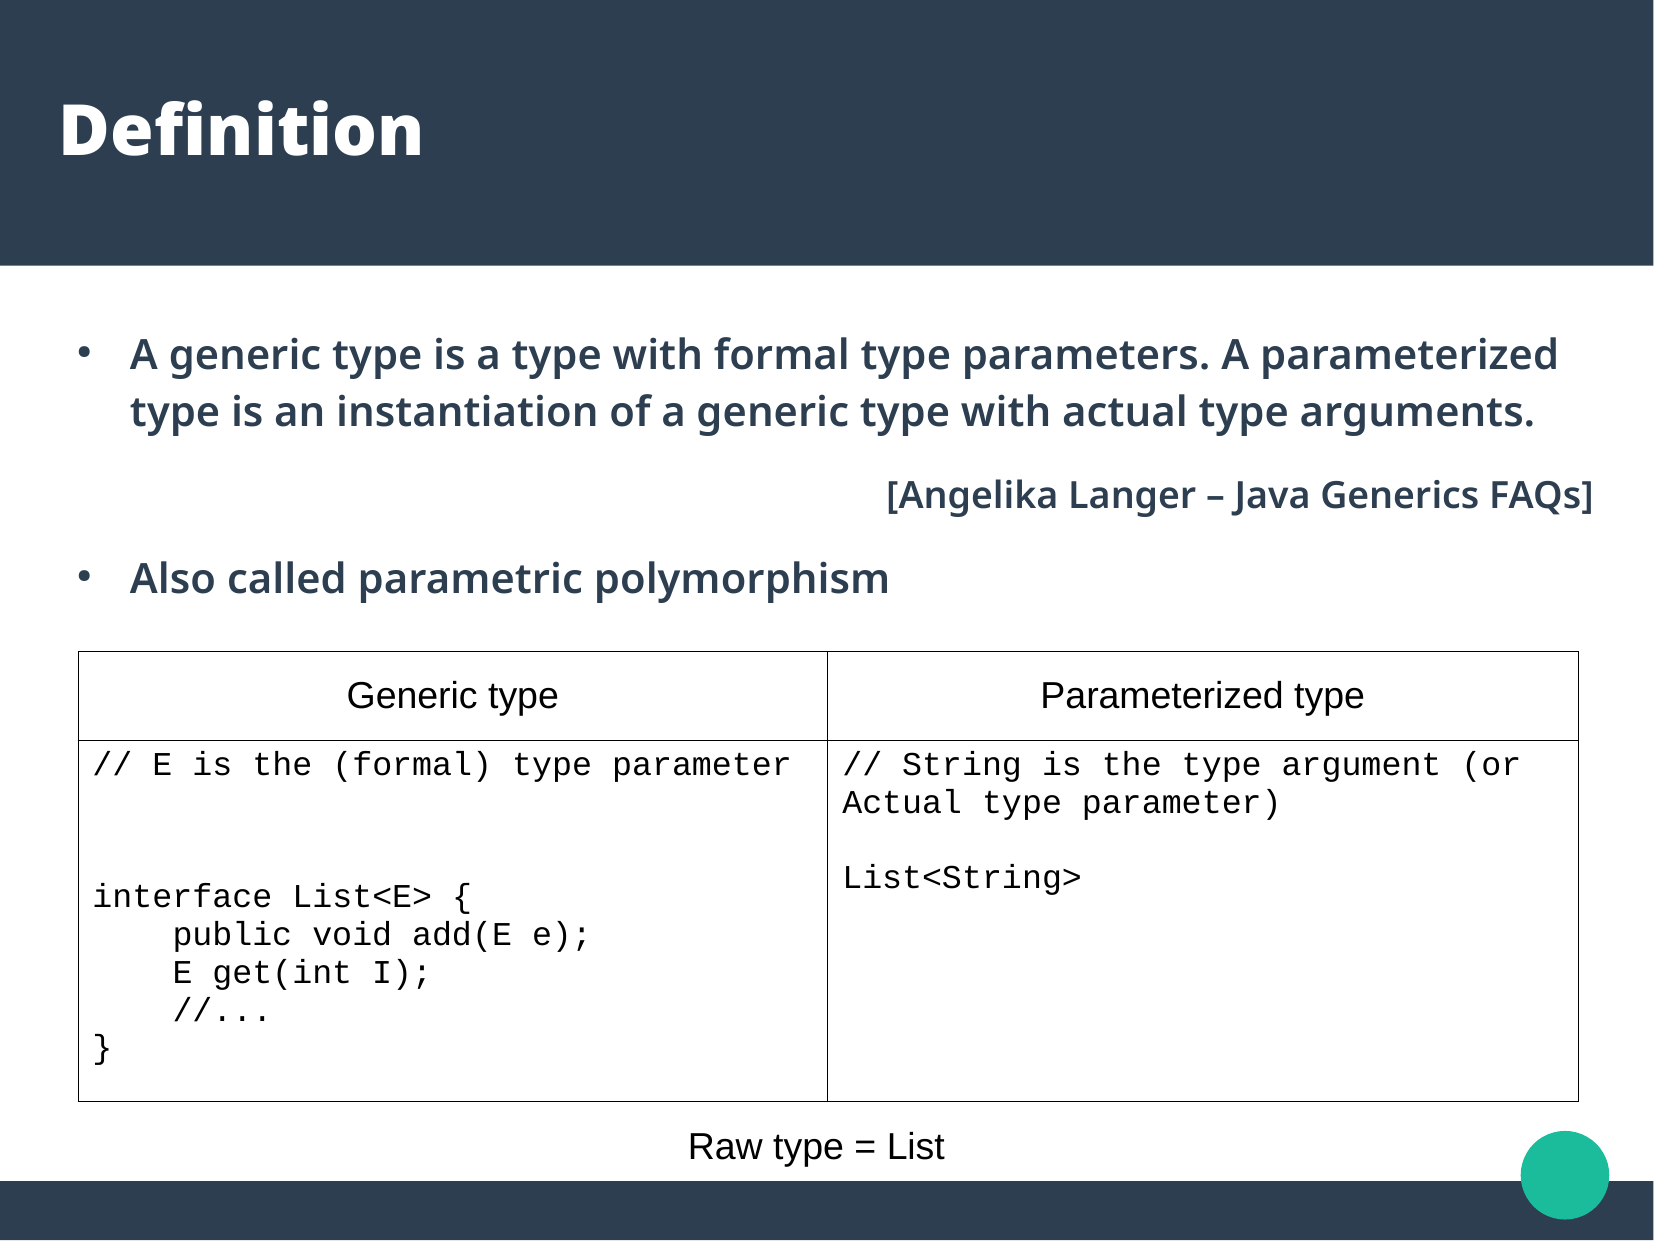

# Definition
A generic type is a type with formal type parameters. A parameterized type is an instantiation of a generic type with actual type arguments.
[Angelika Langer – Java Generics FAQs]
Also called parametric polymorphism
| Generic type | Parameterized type |
| --- | --- |
| // E is the (formal) type parameter interface List<E> { public void add(E e); E get(int I); //... } | // String is the type argument (or Actual type parameter) List<String> |
Raw type = List